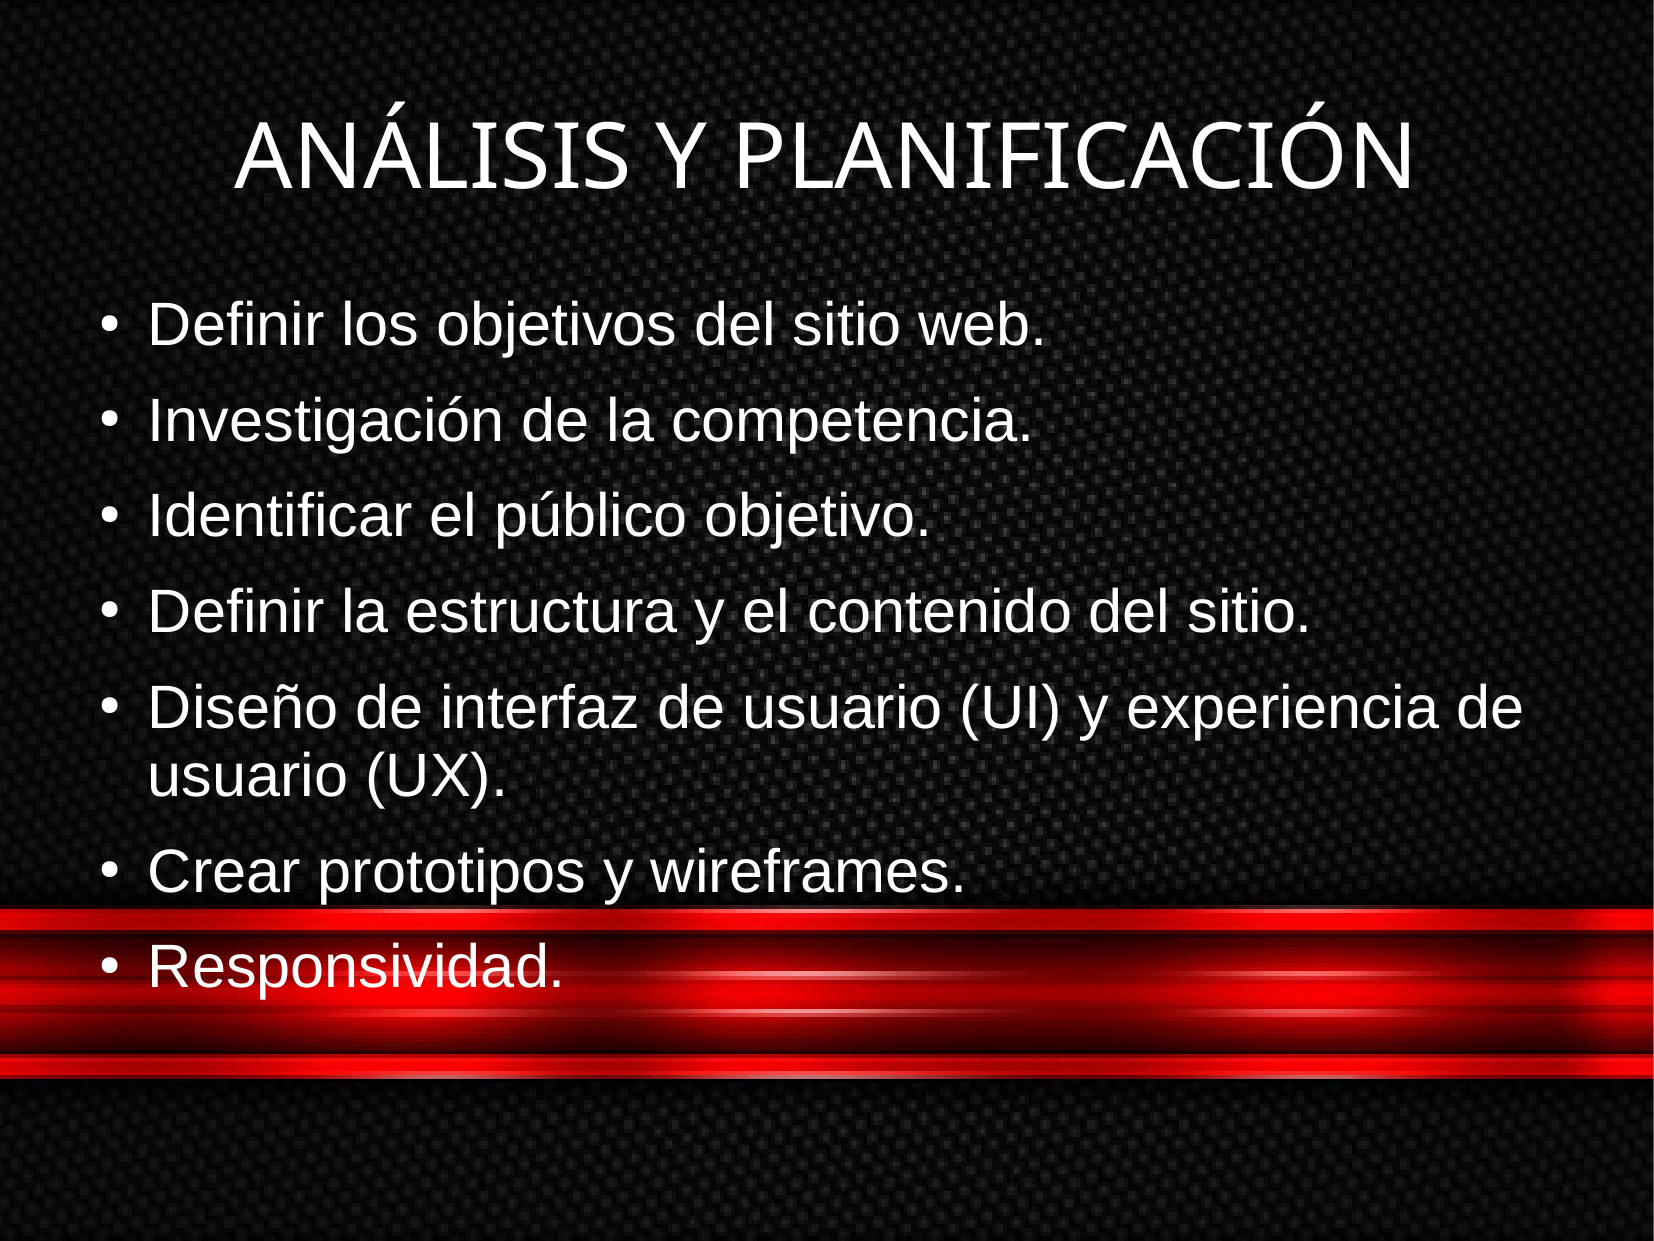

# ANÁLISIS Y PLANIFICACIÓN
Definir los objetivos del sitio web.
Investigación de la competencia.
Identificar el público objetivo.
Definir la estructura y el contenido del sitio.
Diseño de interfaz de usuario (UI) y experiencia de usuario (UX).
Crear prototipos y wireframes.
Responsividad.